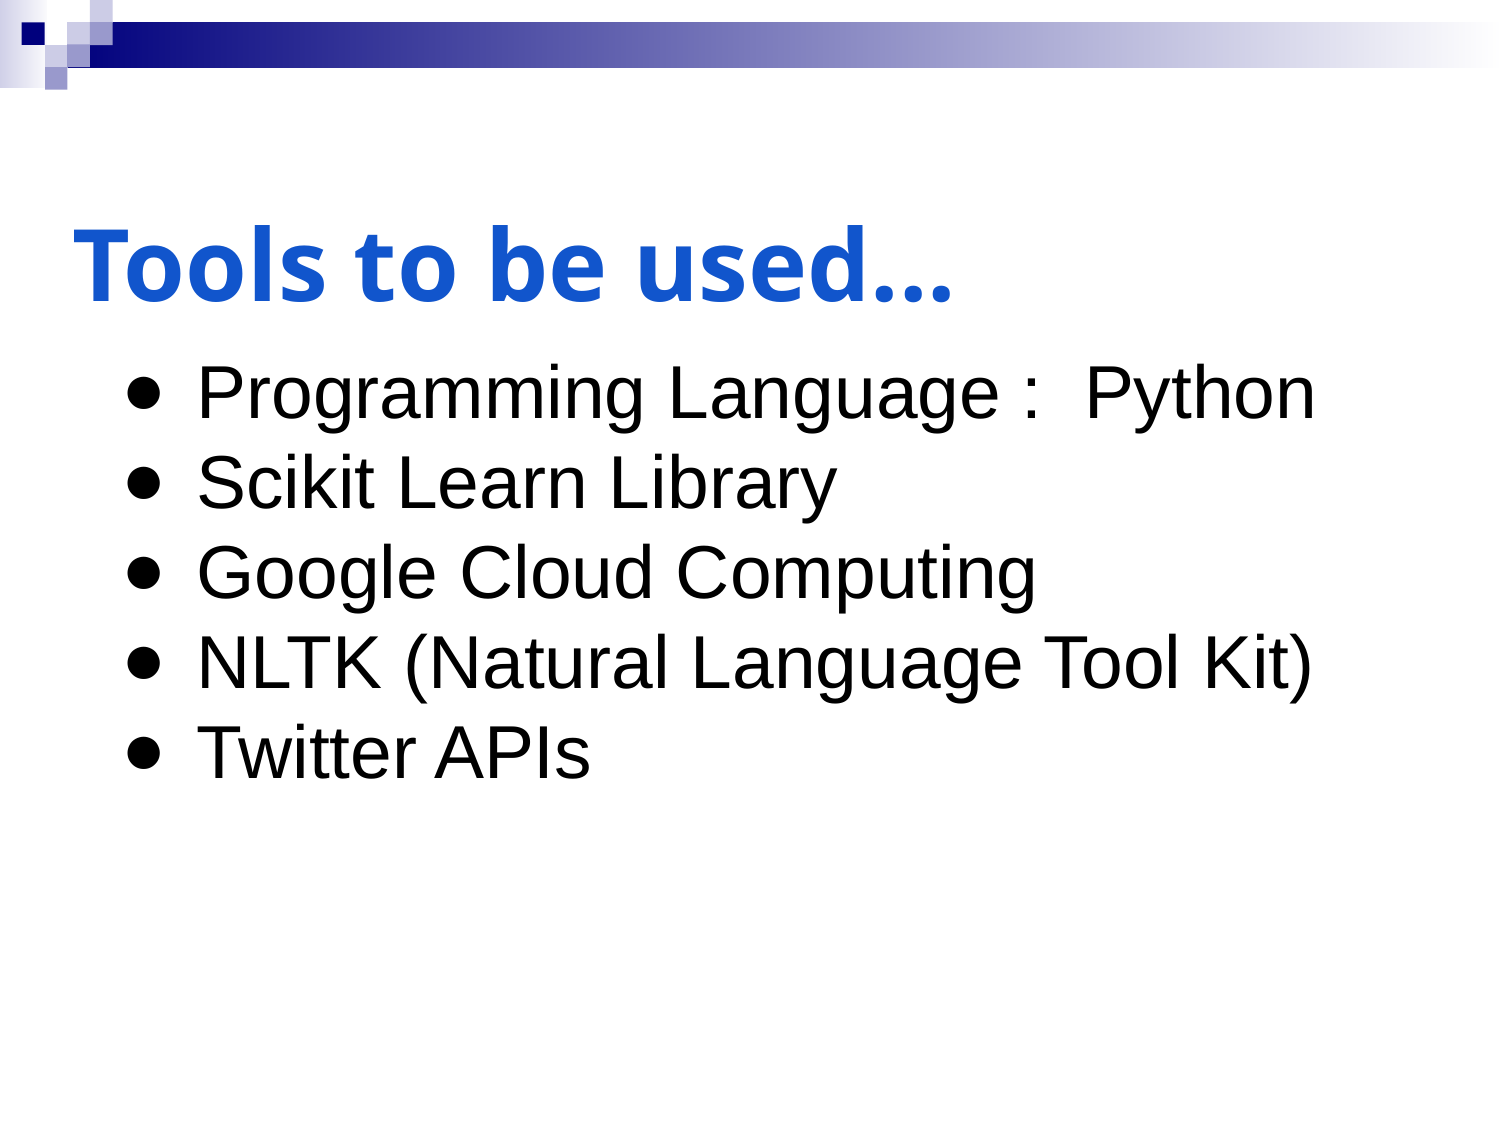

Tools to be used...
Programming Language : Python
Scikit Learn Library
Google Cloud Computing
NLTK (Natural Language Tool Kit)
Twitter APIs